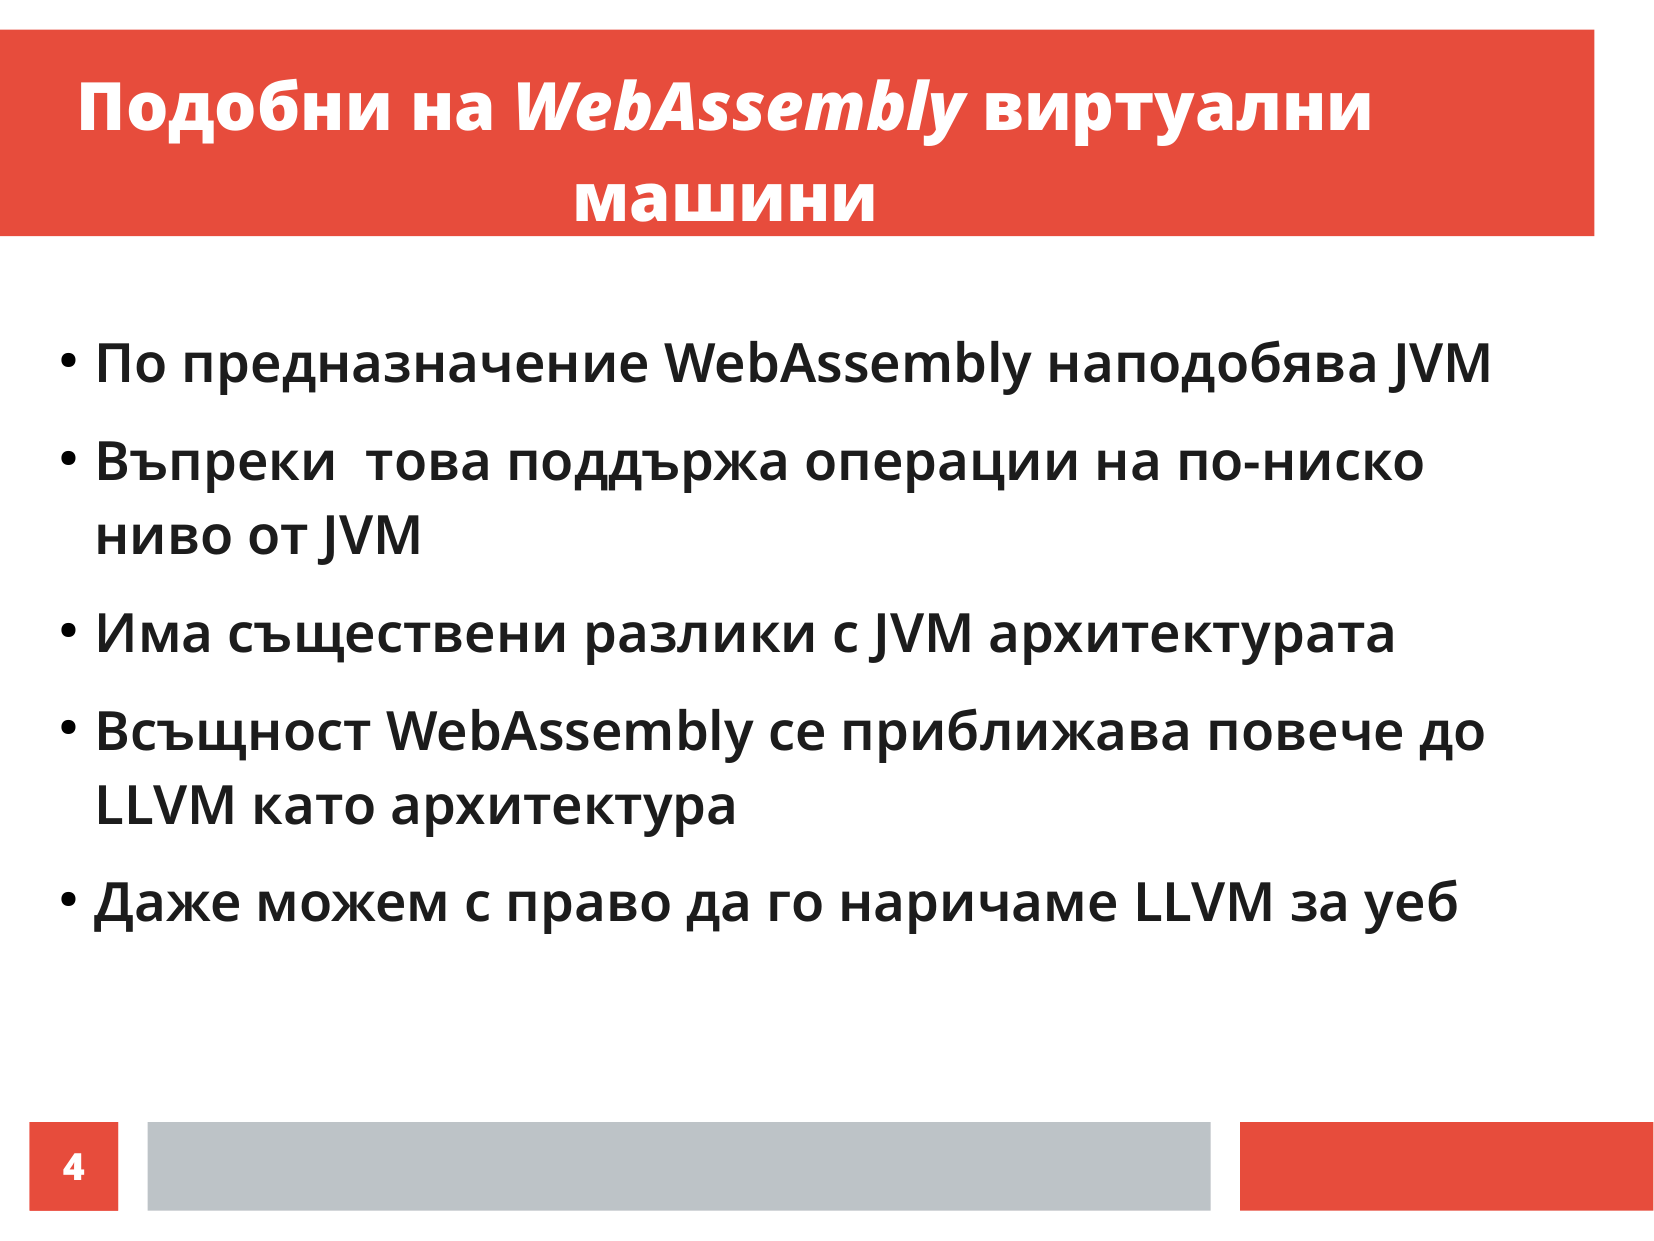

# Подобни на WebAssembly виртуални машини
По предназначение WebAssembly наподобява JVM
Въпреки това поддържа операции на по-ниско ниво от JVM
Има съществени разлики с JVM архитектурата
Всъщност WebAssembly се приближава повече до LLVM като архитектура
Даже можем с право да го наричаме LLVM за уеб
4